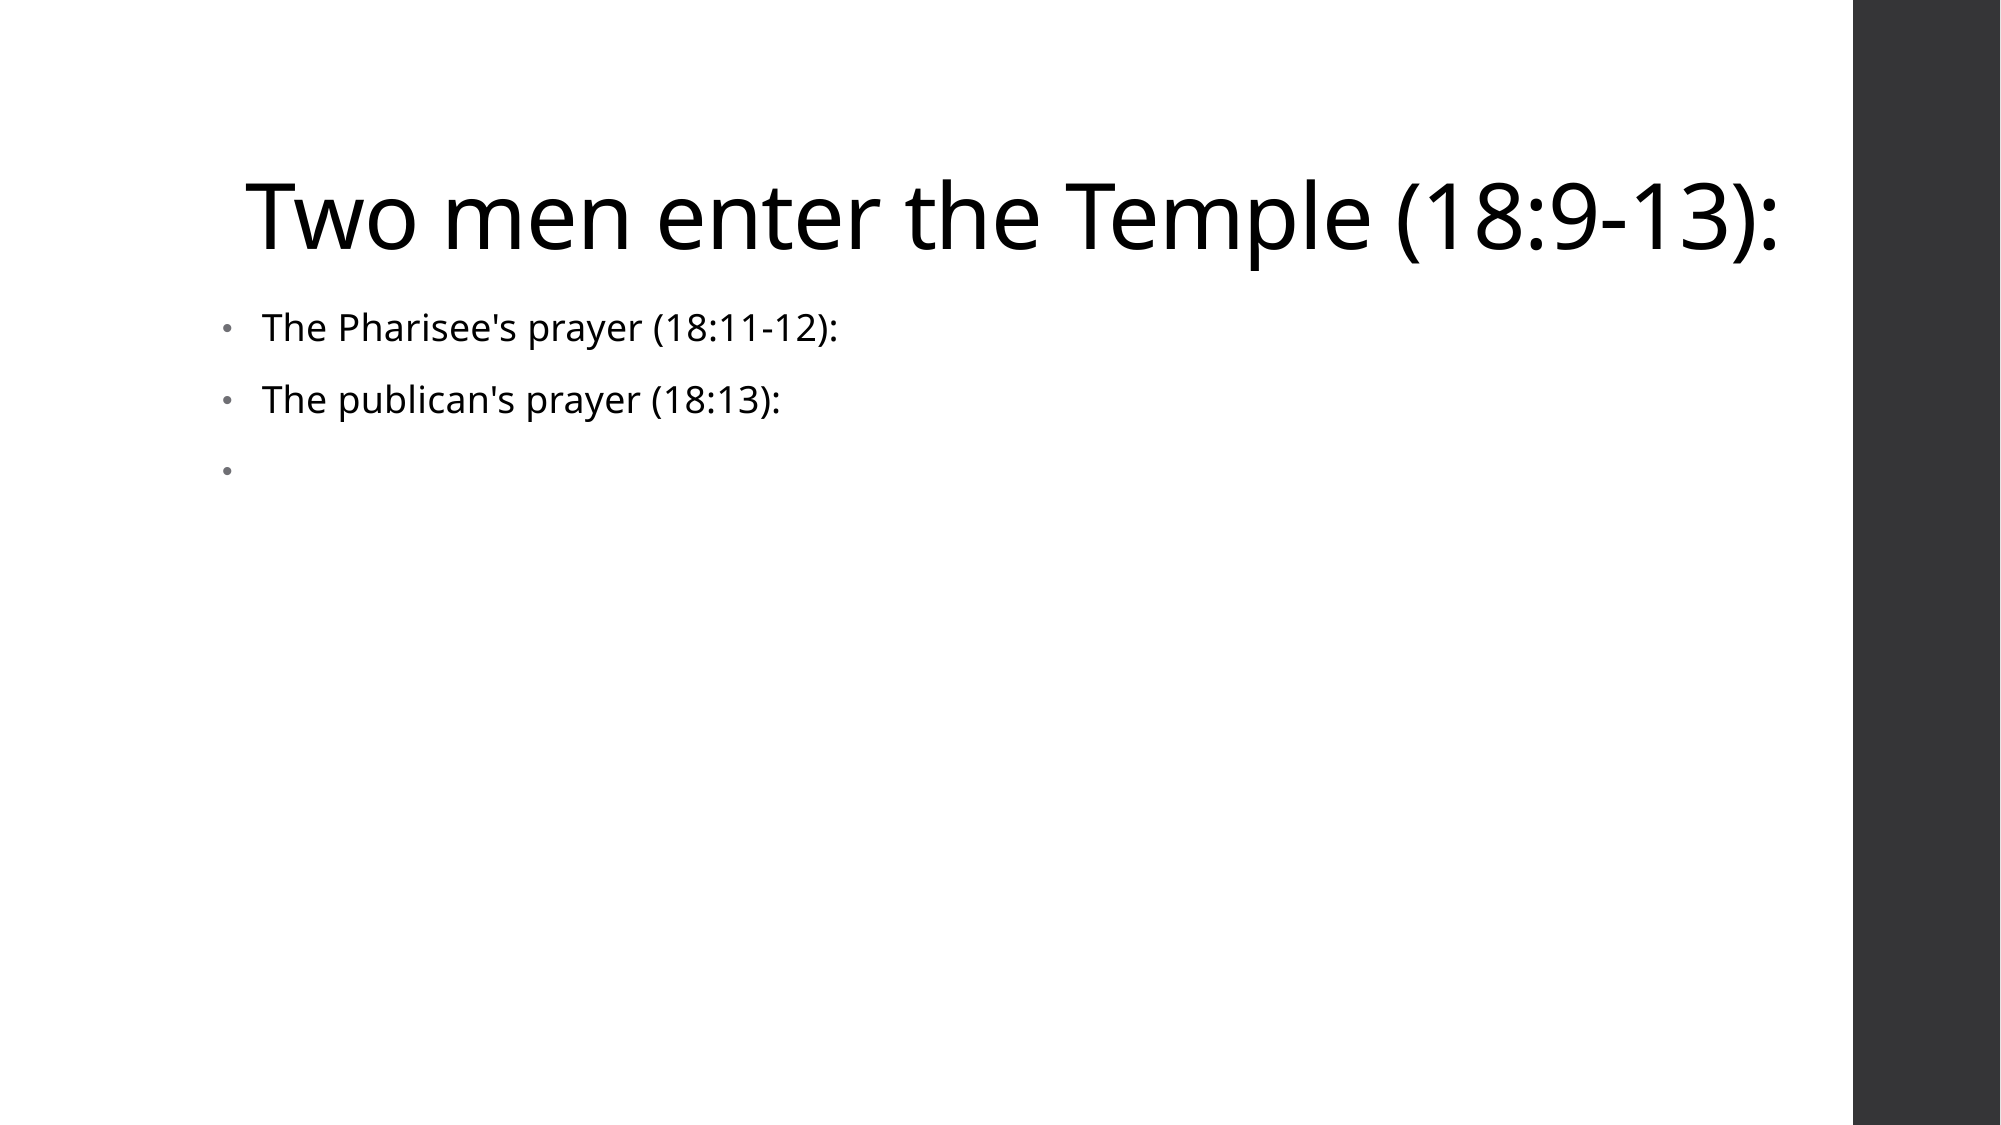

# Two men enter the Temple (18:9-13):
 The Pharisee's prayer (18:11-12):
 The publican's prayer (18:13):